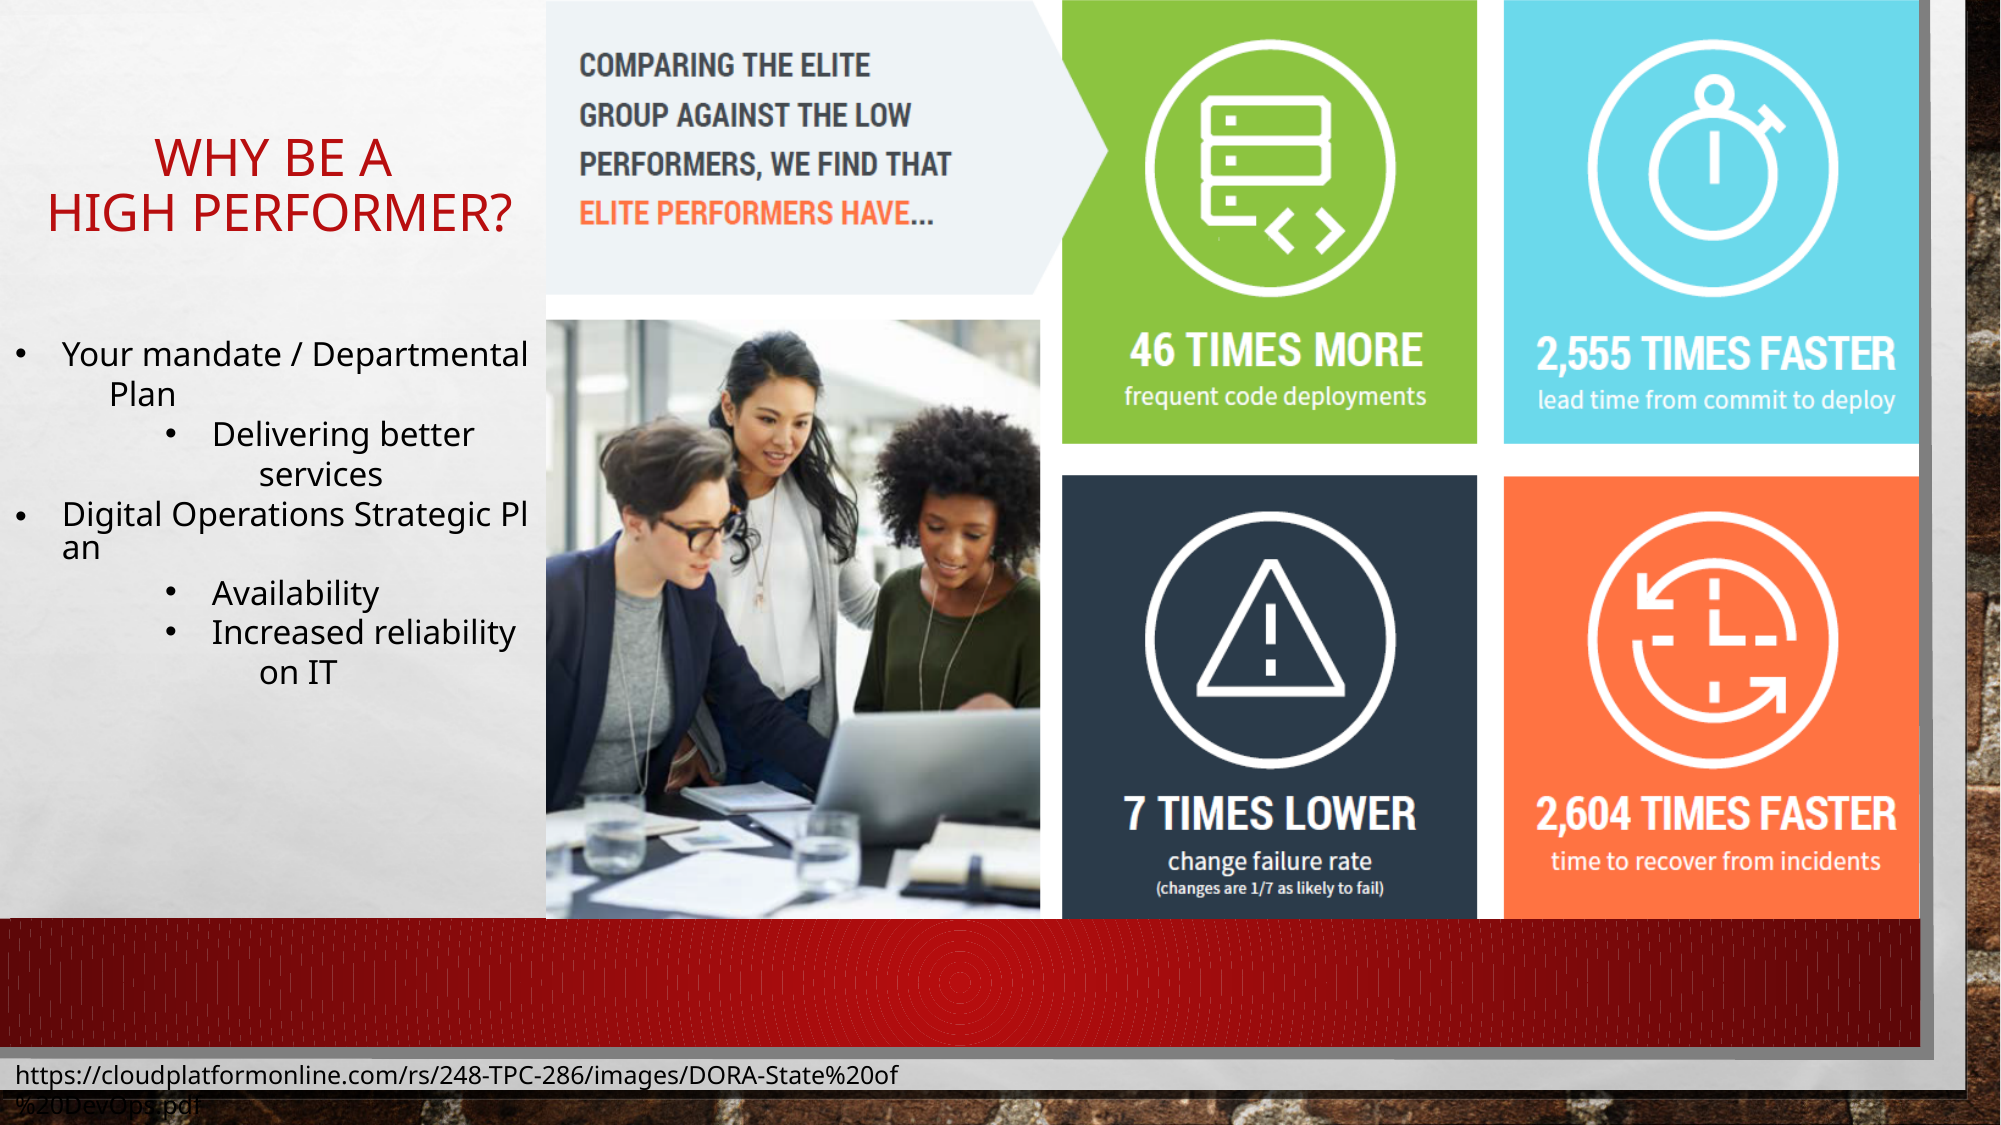

# Why be a high performer?
Your mandate / Departmental Plan
Delivering better services
Digital Operations Strategic Plan
Availability
Increased reliability on IT
https://cloudplatformonline.com/rs/248-TPC-286/images/DORA-State%20of%20DevOps.pdf